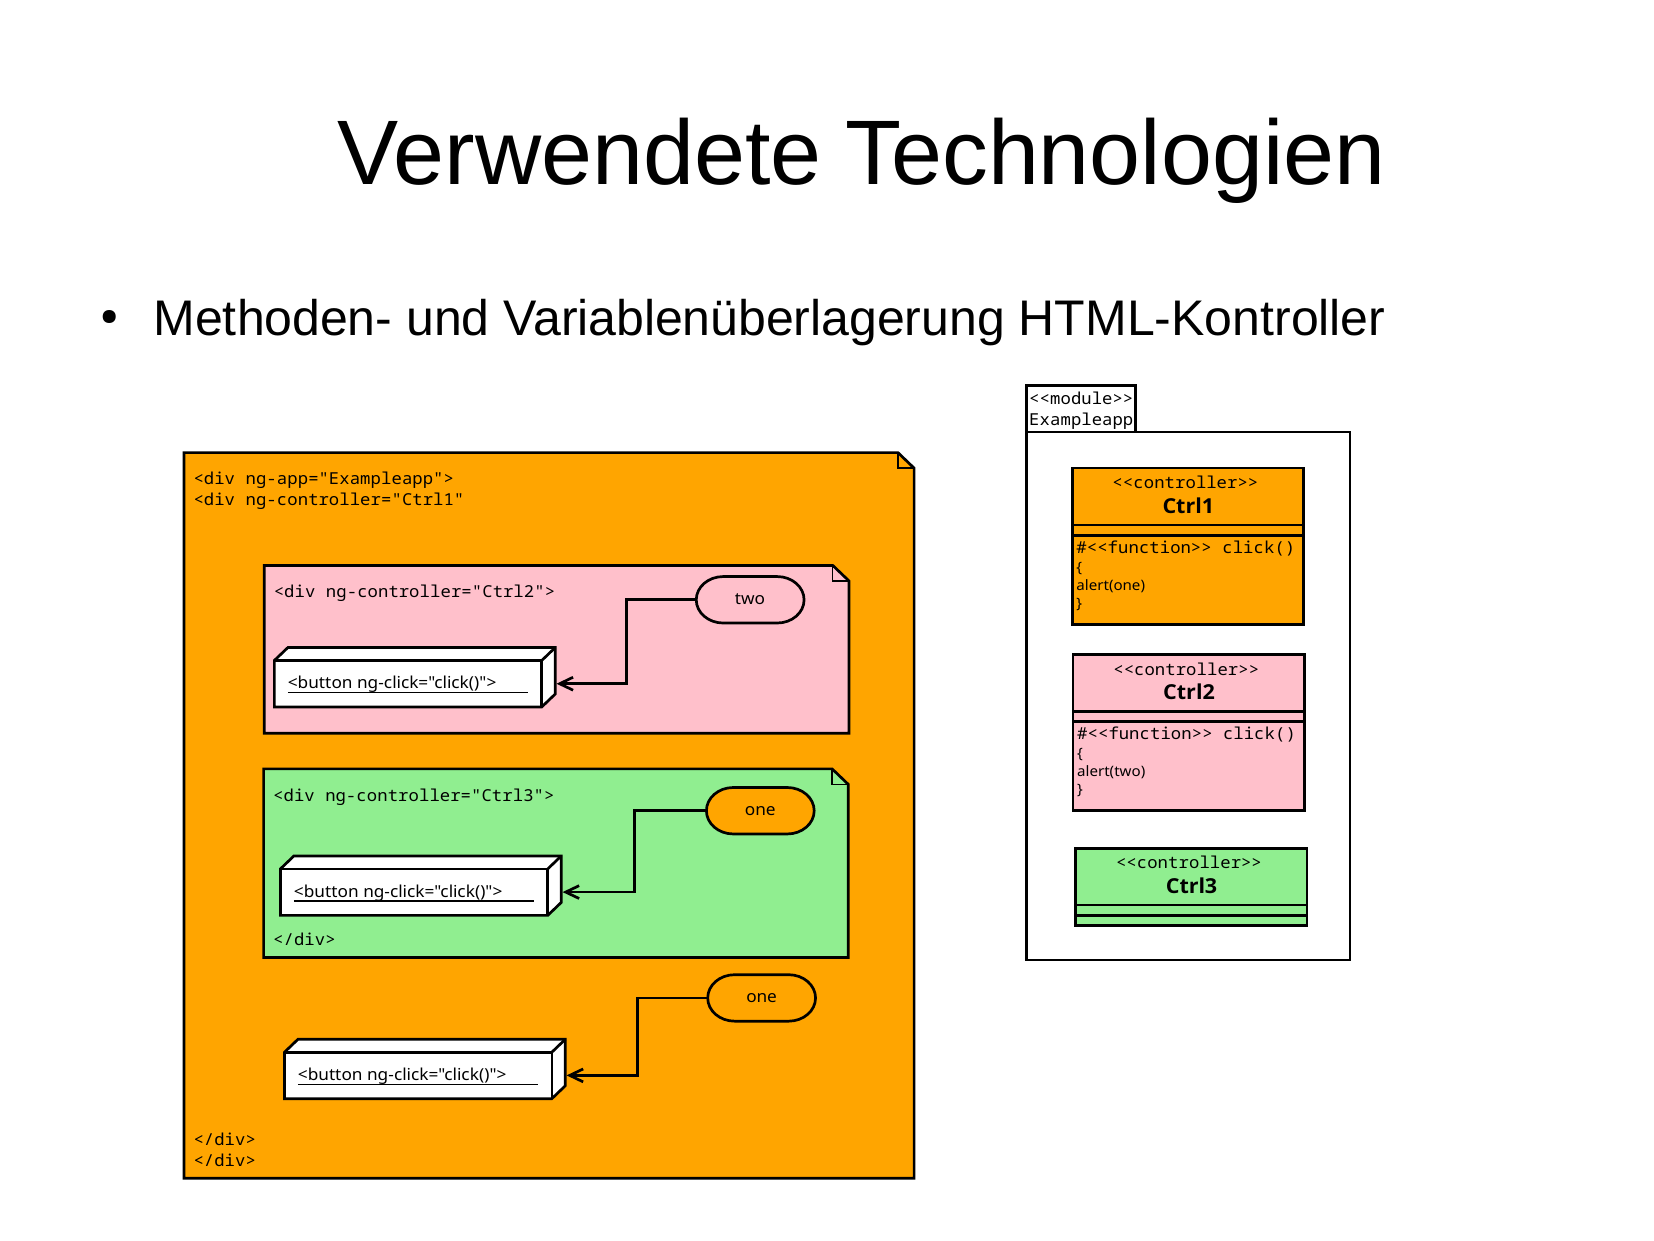

# Verwendete Technologien
Methoden- und Variablenüberlagerung HTML-Kontroller